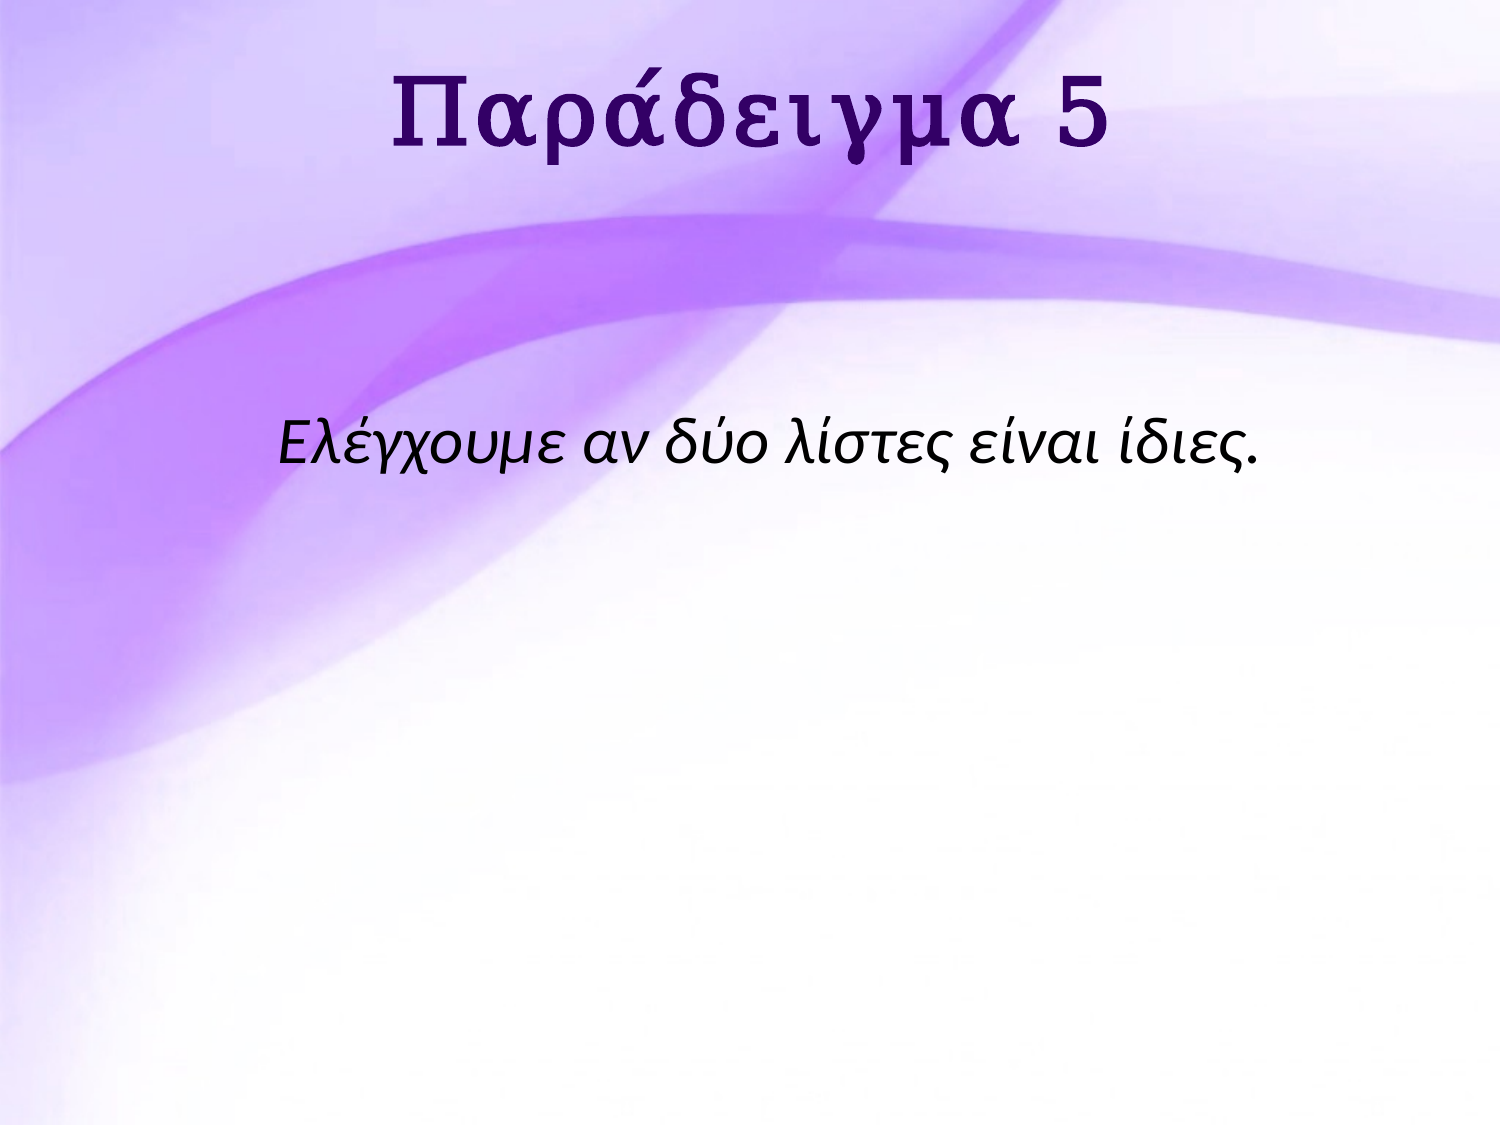

# Παράδειγμα 5
Ελέγχουμε αν δύο λίστες είναι ίδιες.